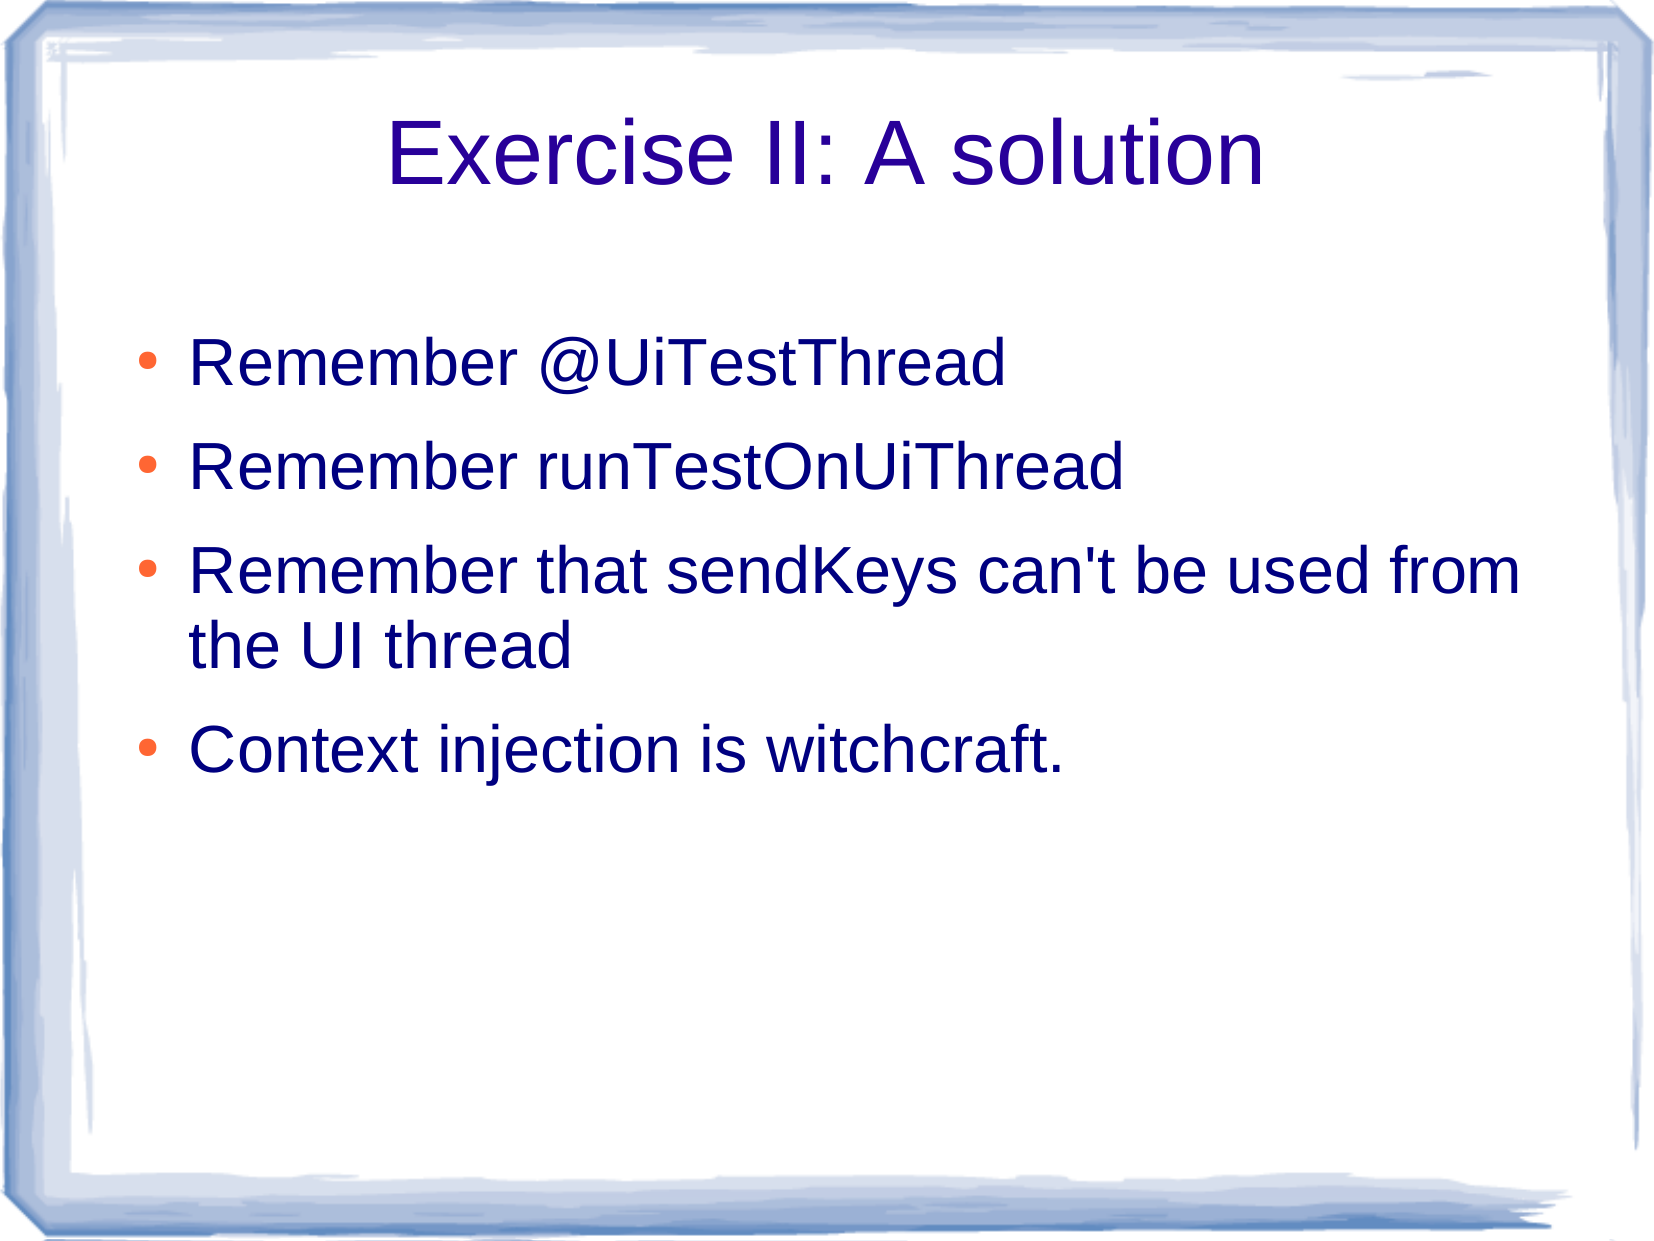

# Exercise II: A solution
Remember @UiTestThread
Remember runTestOnUiThread
Remember that sendKeys can't be used from the UI thread
Context injection is witchcraft.